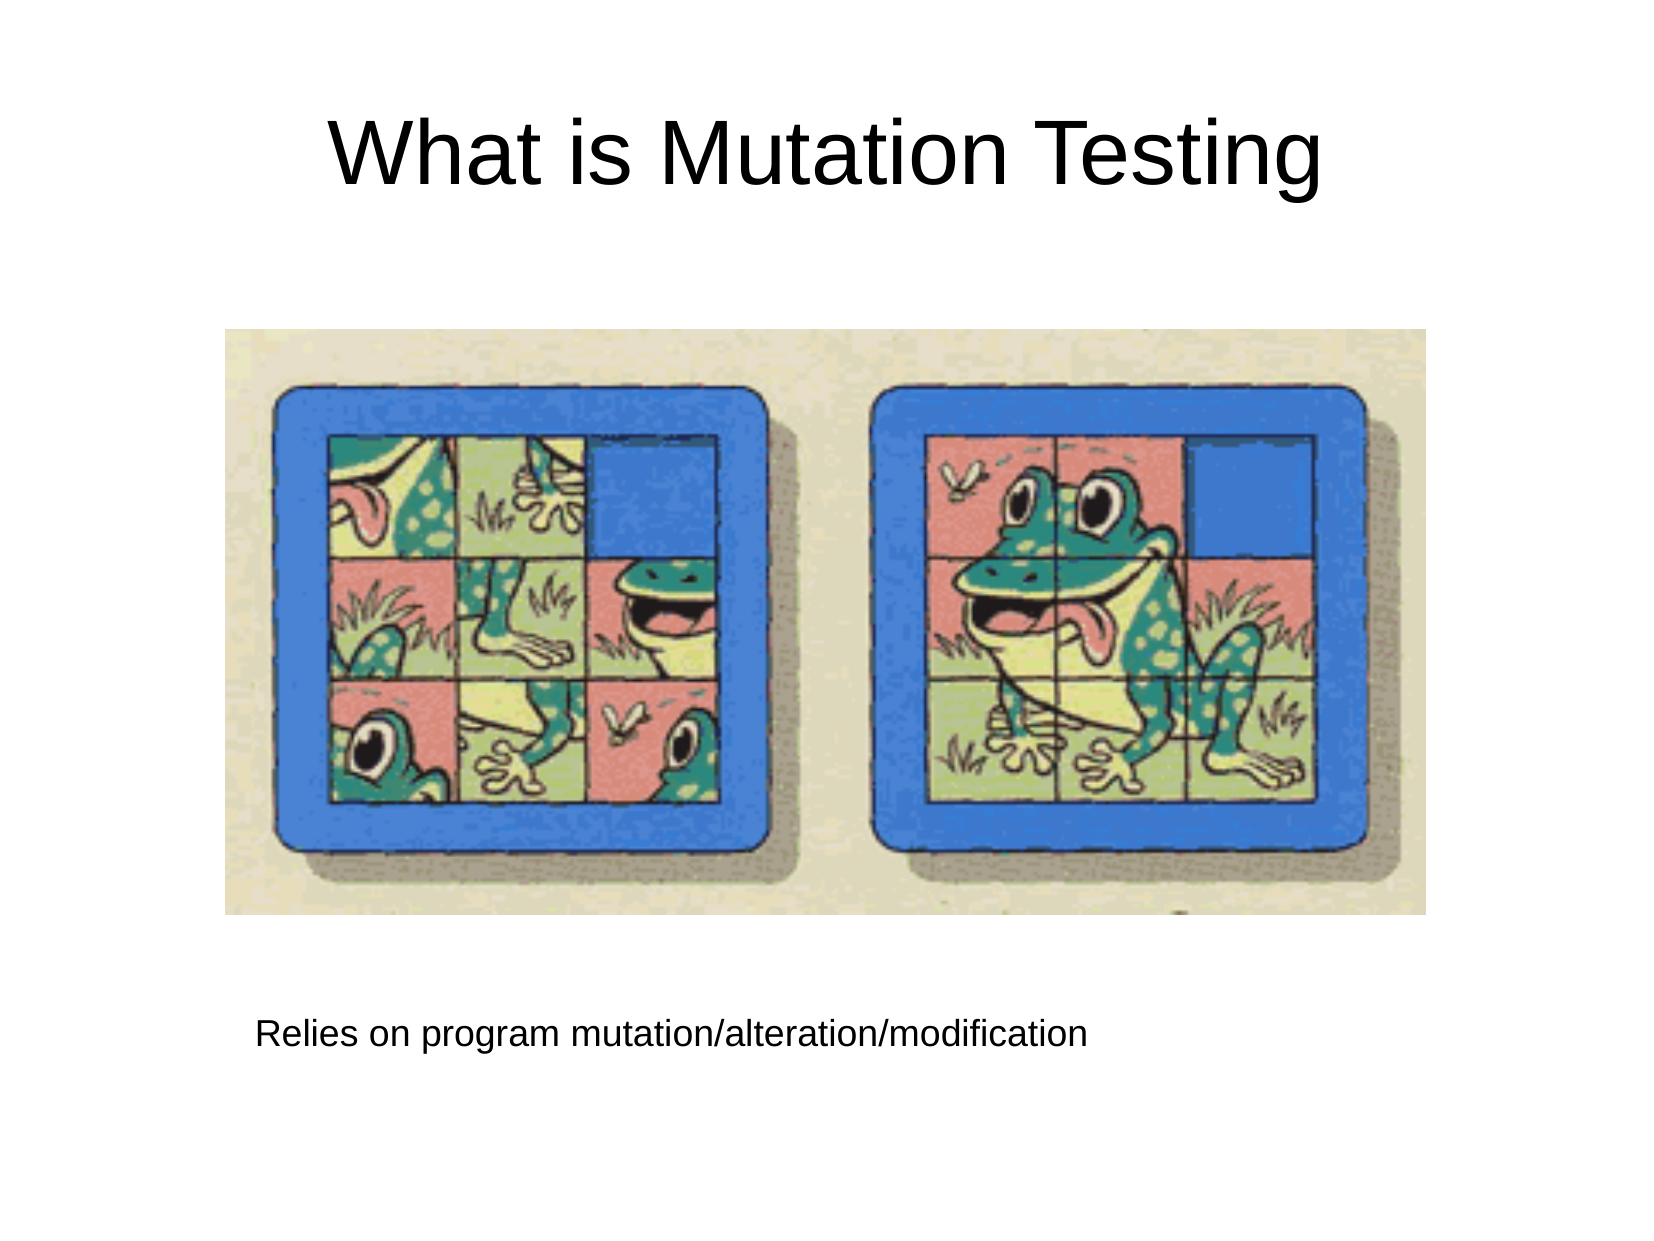

# What is Mutation Testing
Relies on program mutation/alteration/modification